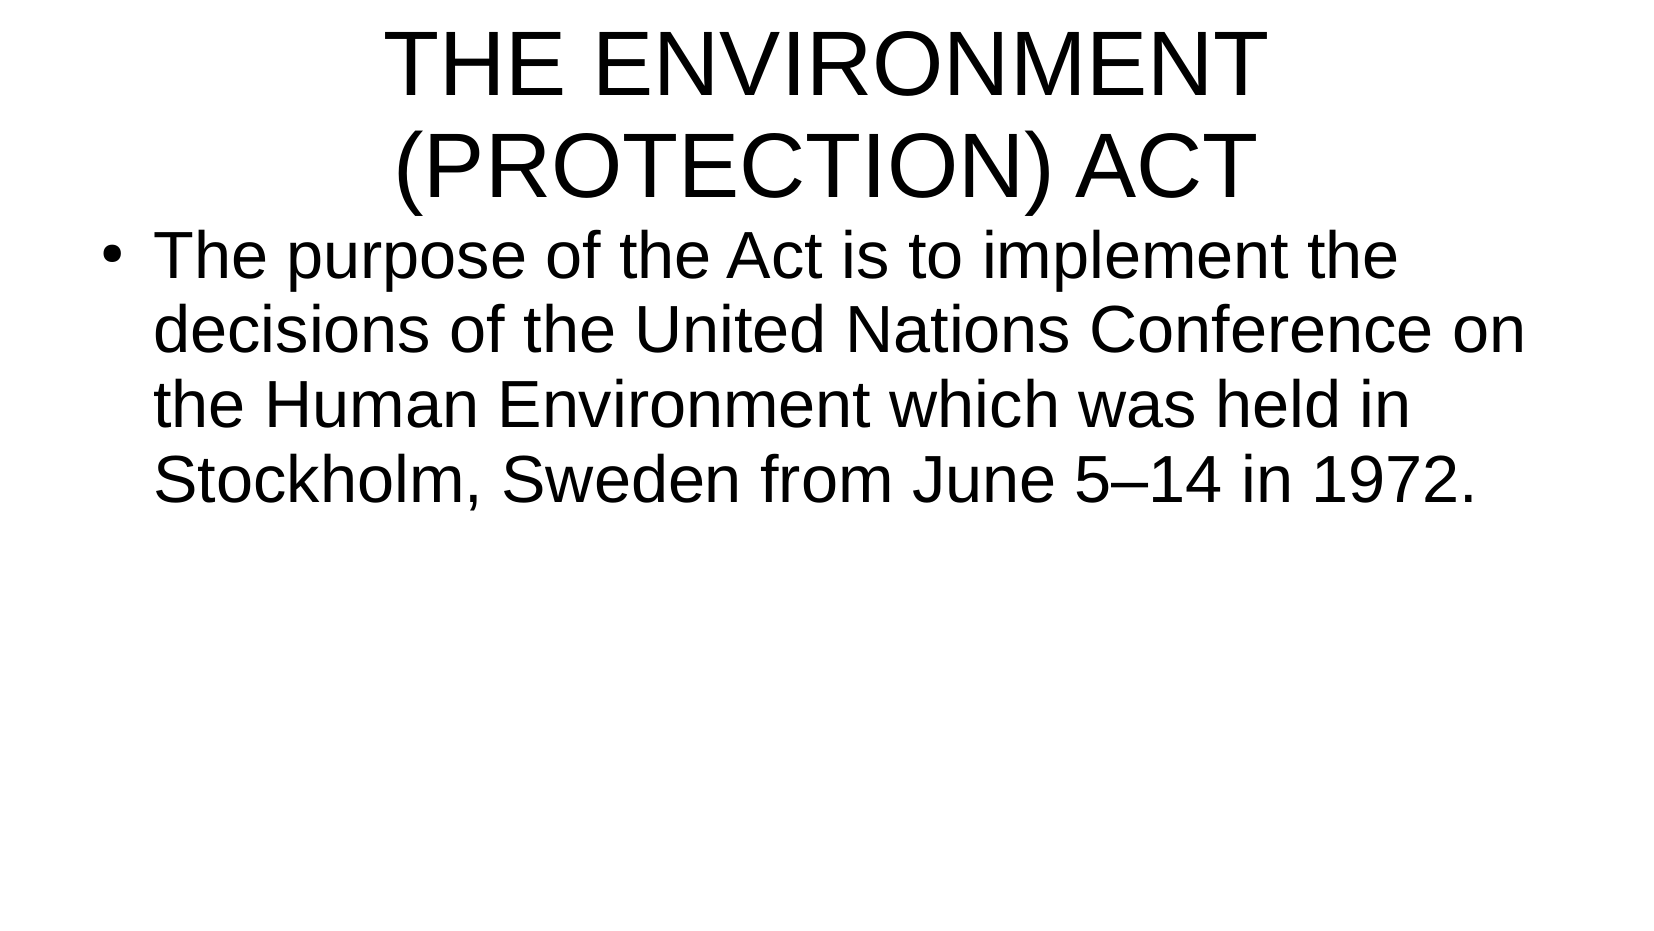

# THE ENVIRONMENT (PROTECTION) ACT
The purpose of the Act is to implement the decisions of the United Nations Conference on the Human Environment which was held in Stockholm, Sweden from June 5–14 in 1972.